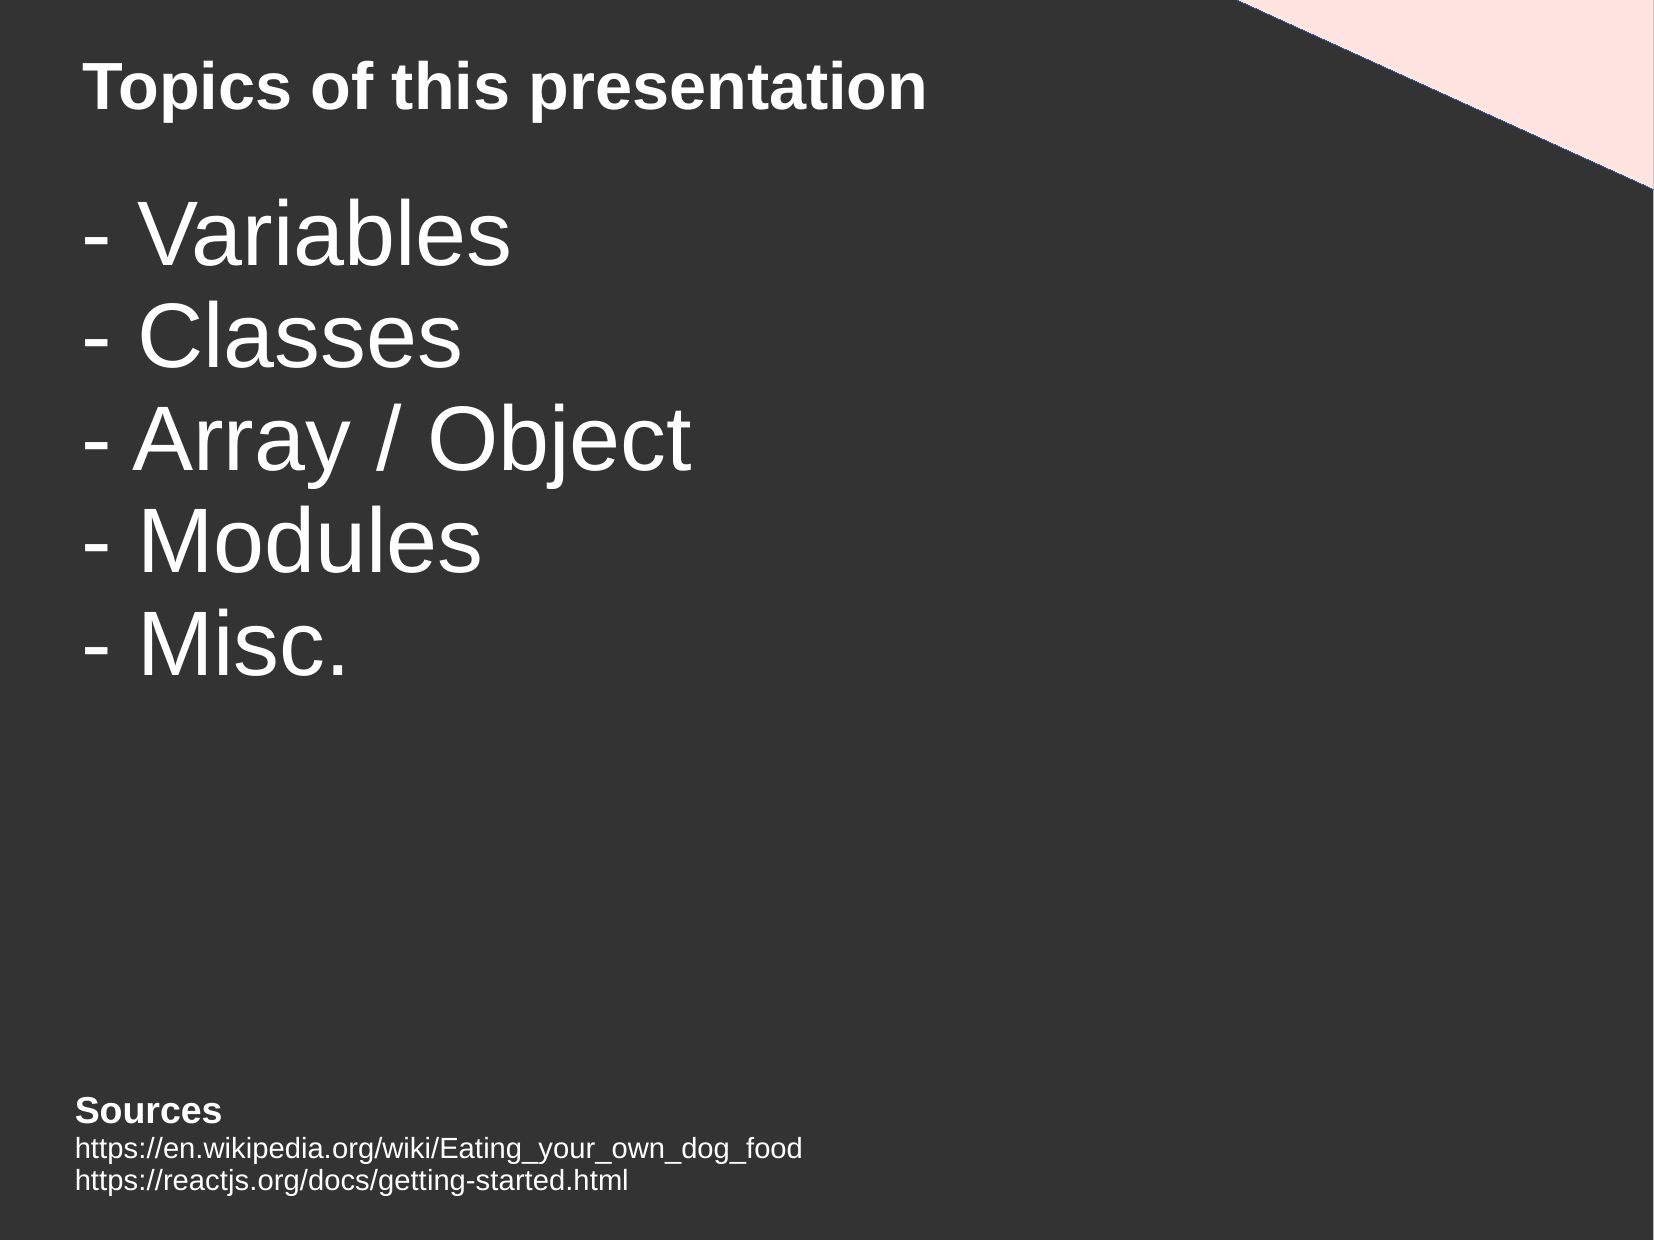

# Topics of this presentation
- Variables
- Classes
- Array / Object
- Modules
- Misc.
Sources
https://en.wikipedia.org/wiki/Eating_your_own_dog_food
https://reactjs.org/docs/getting-started.html